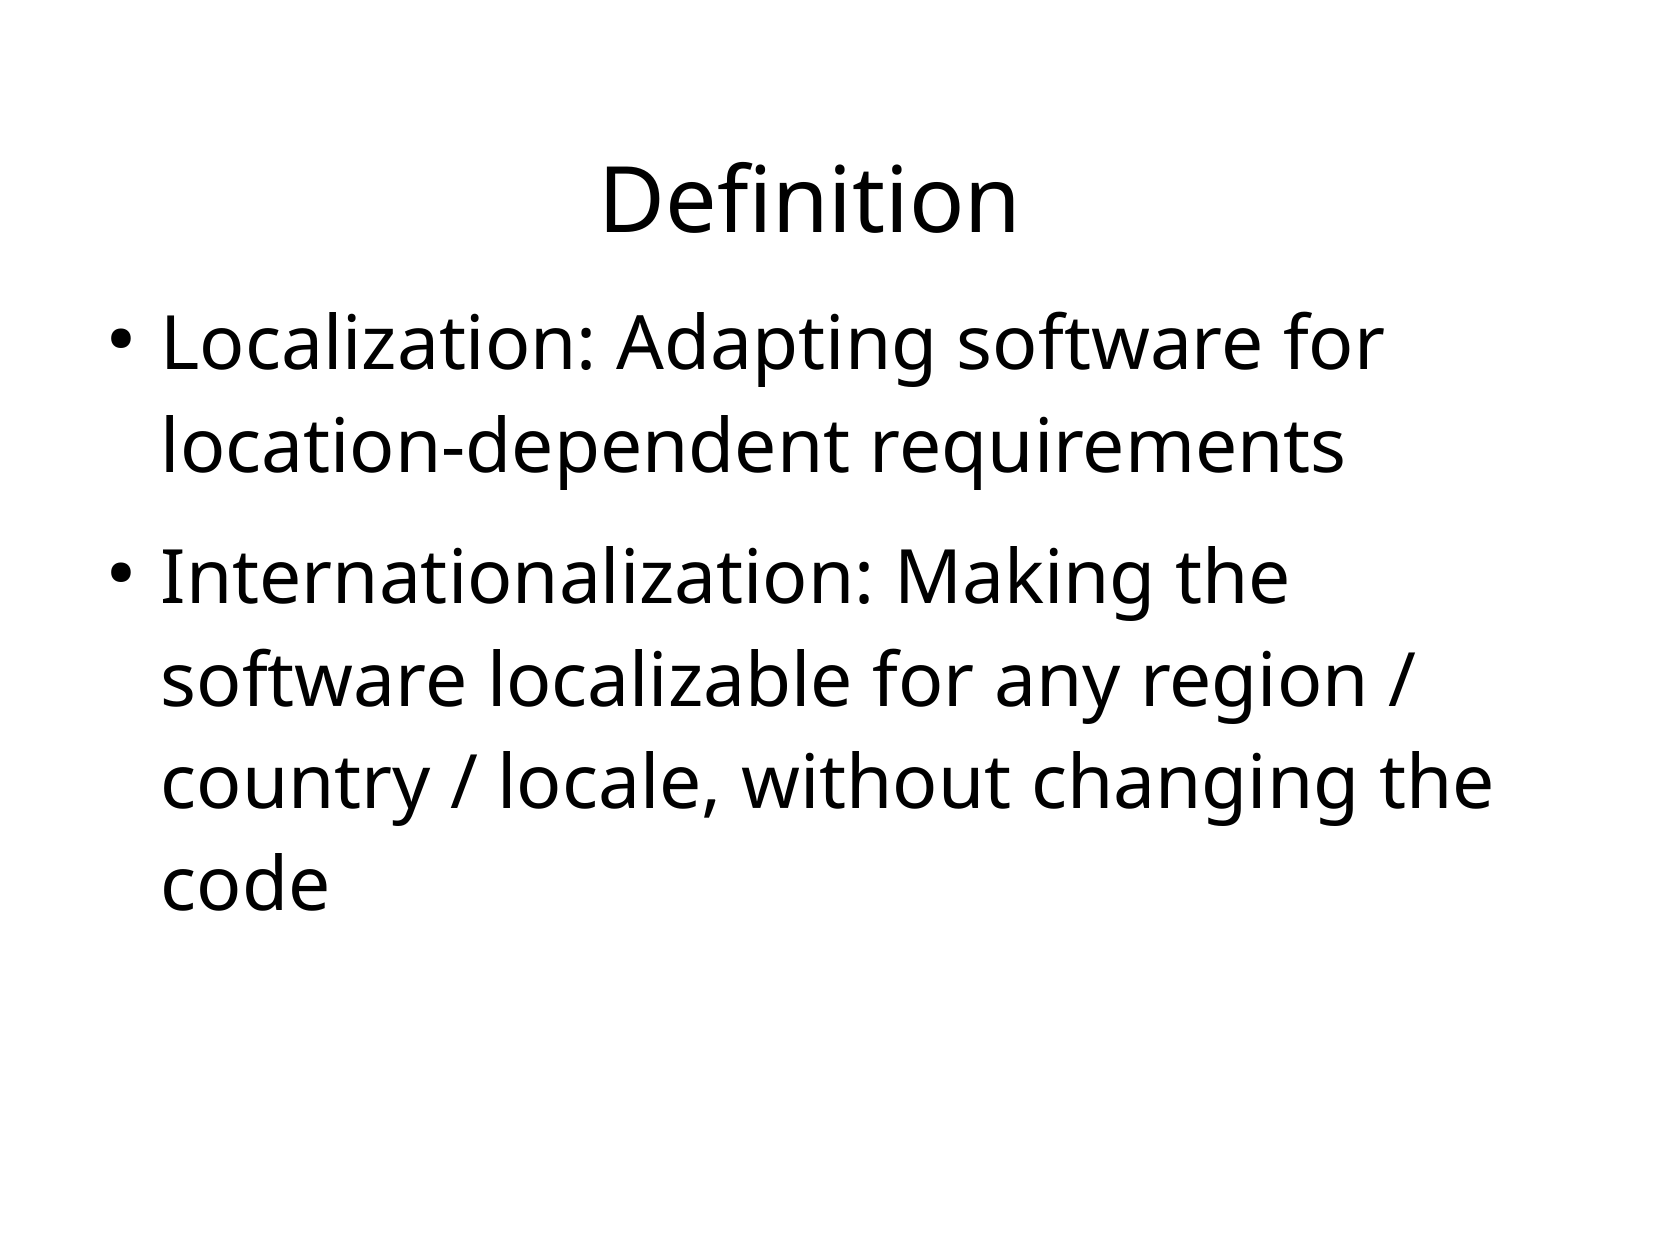

Definition
Localization: Adapting software for location-dependent requirements
Internationalization: Making the software localizable for any region / country / locale, without changing the code